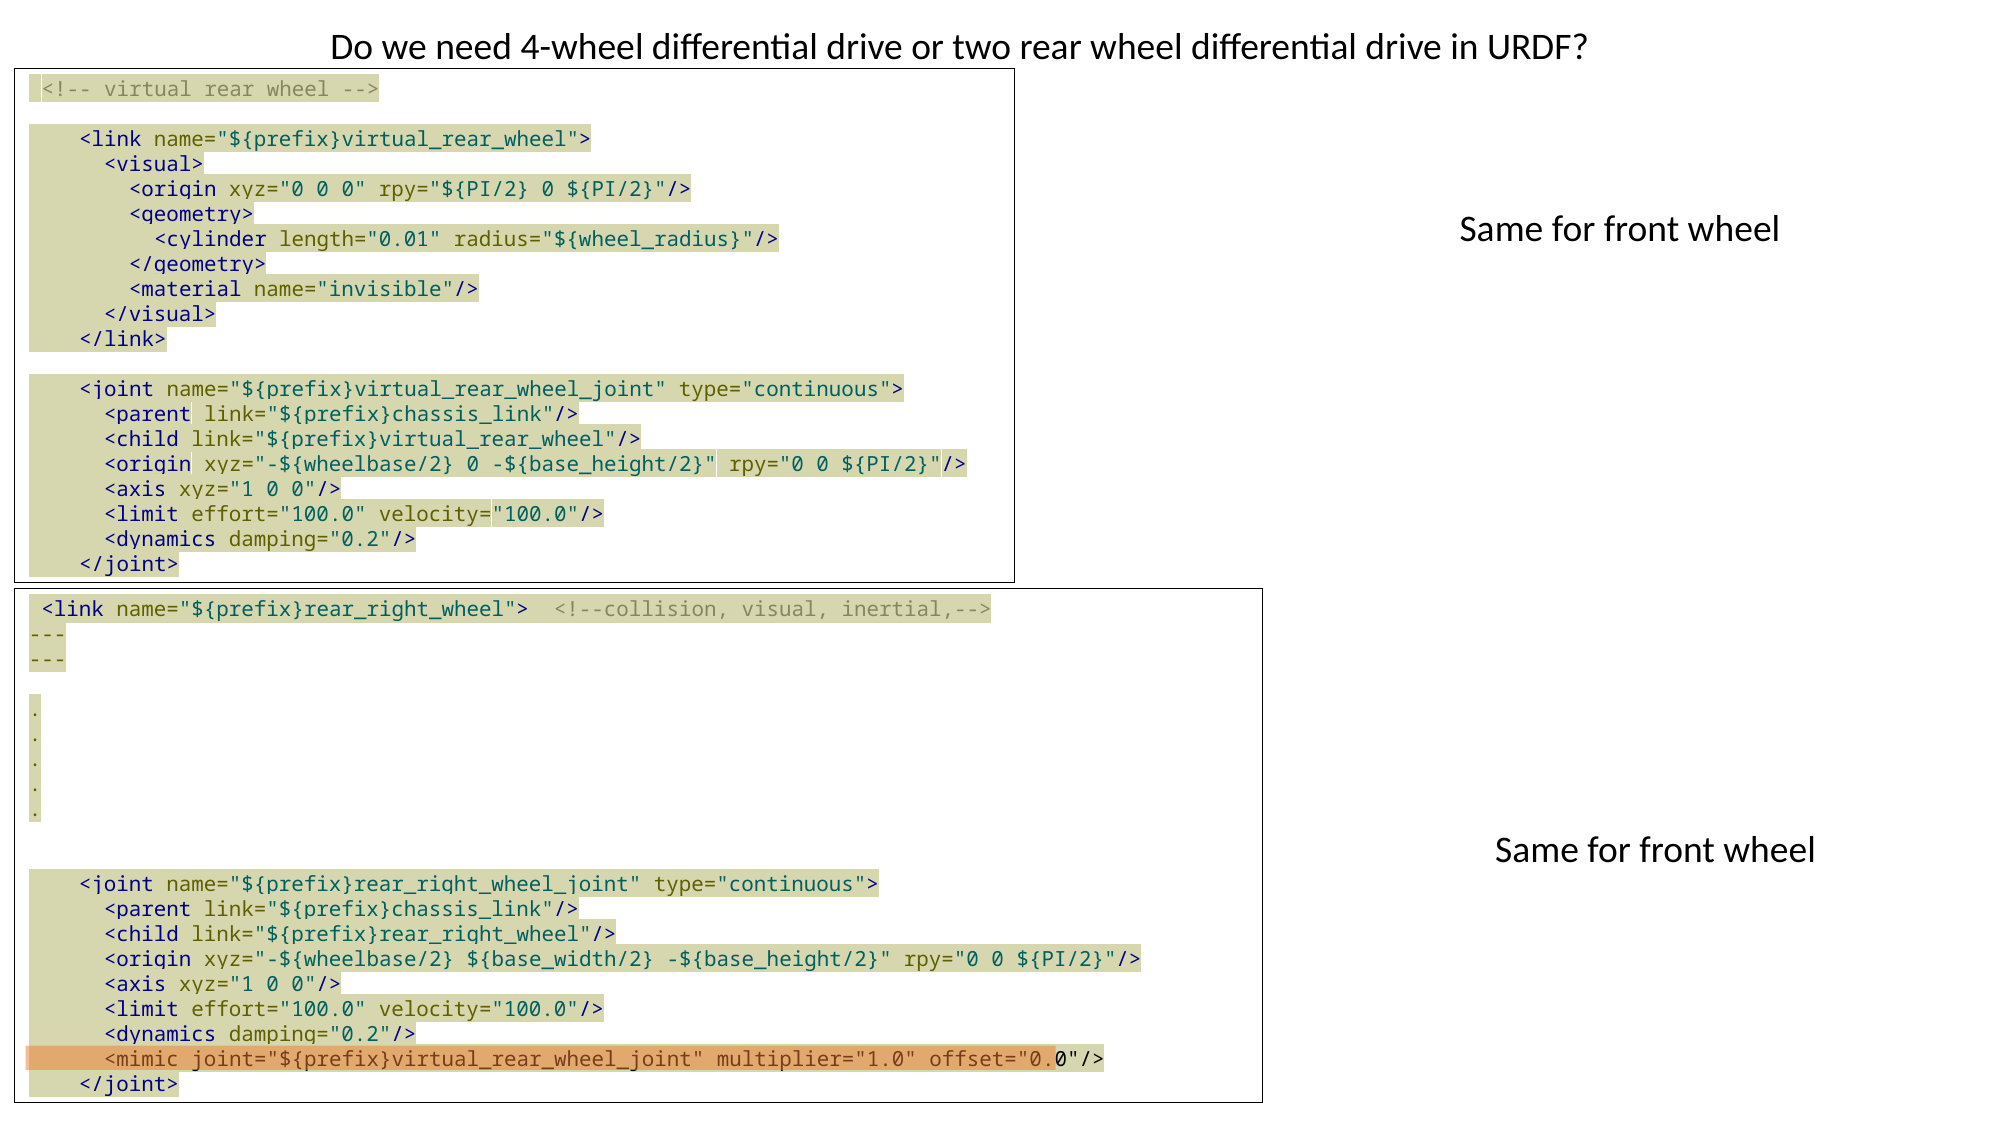

Do we need 4-wheel differential drive or two rear wheel differential drive in URDF?
 <!-- virtual rear wheel -->
 <link name="${prefix}virtual_rear_wheel">
 <visual>
 <origin xyz="0 0 0" rpy="${PI/2} 0 ${PI/2}"/>
 <geometry>
 <cylinder length="0.01" radius="${wheel_radius}"/>
 </geometry>
 <material name="invisible"/>
 </visual>
 </link>
 <joint name="${prefix}virtual_rear_wheel_joint" type="continuous">
 <parent link="${prefix}chassis_link"/>
 <child link="${prefix}virtual_rear_wheel"/>
 <origin xyz="-${wheelbase/2} 0 -${base_height/2}" rpy="0 0 ${PI/2}"/>
 <axis xyz="1 0 0"/>
 <limit effort="100.0" velocity="100.0"/>
 <dynamics damping="0.2"/>
 </joint>
Same for front wheel
 <link name="${prefix}rear_right_wheel"> <!--collision, visual, inertial,-->
---
---
.
.
.
.
.
 <joint name="${prefix}rear_right_wheel_joint" type="continuous">
 <parent link="${prefix}chassis_link"/>
 <child link="${prefix}rear_right_wheel"/>
 <origin xyz="-${wheelbase/2} ${base_width/2} -${base_height/2}" rpy="0 0 ${PI/2}"/>
 <axis xyz="1 0 0"/>
 <limit effort="100.0" velocity="100.0"/>
 <dynamics damping="0.2"/>
 <mimic joint="${prefix}virtual_rear_wheel_joint" multiplier="1.0" offset="0.0"/>
 </joint>
Same for front wheel